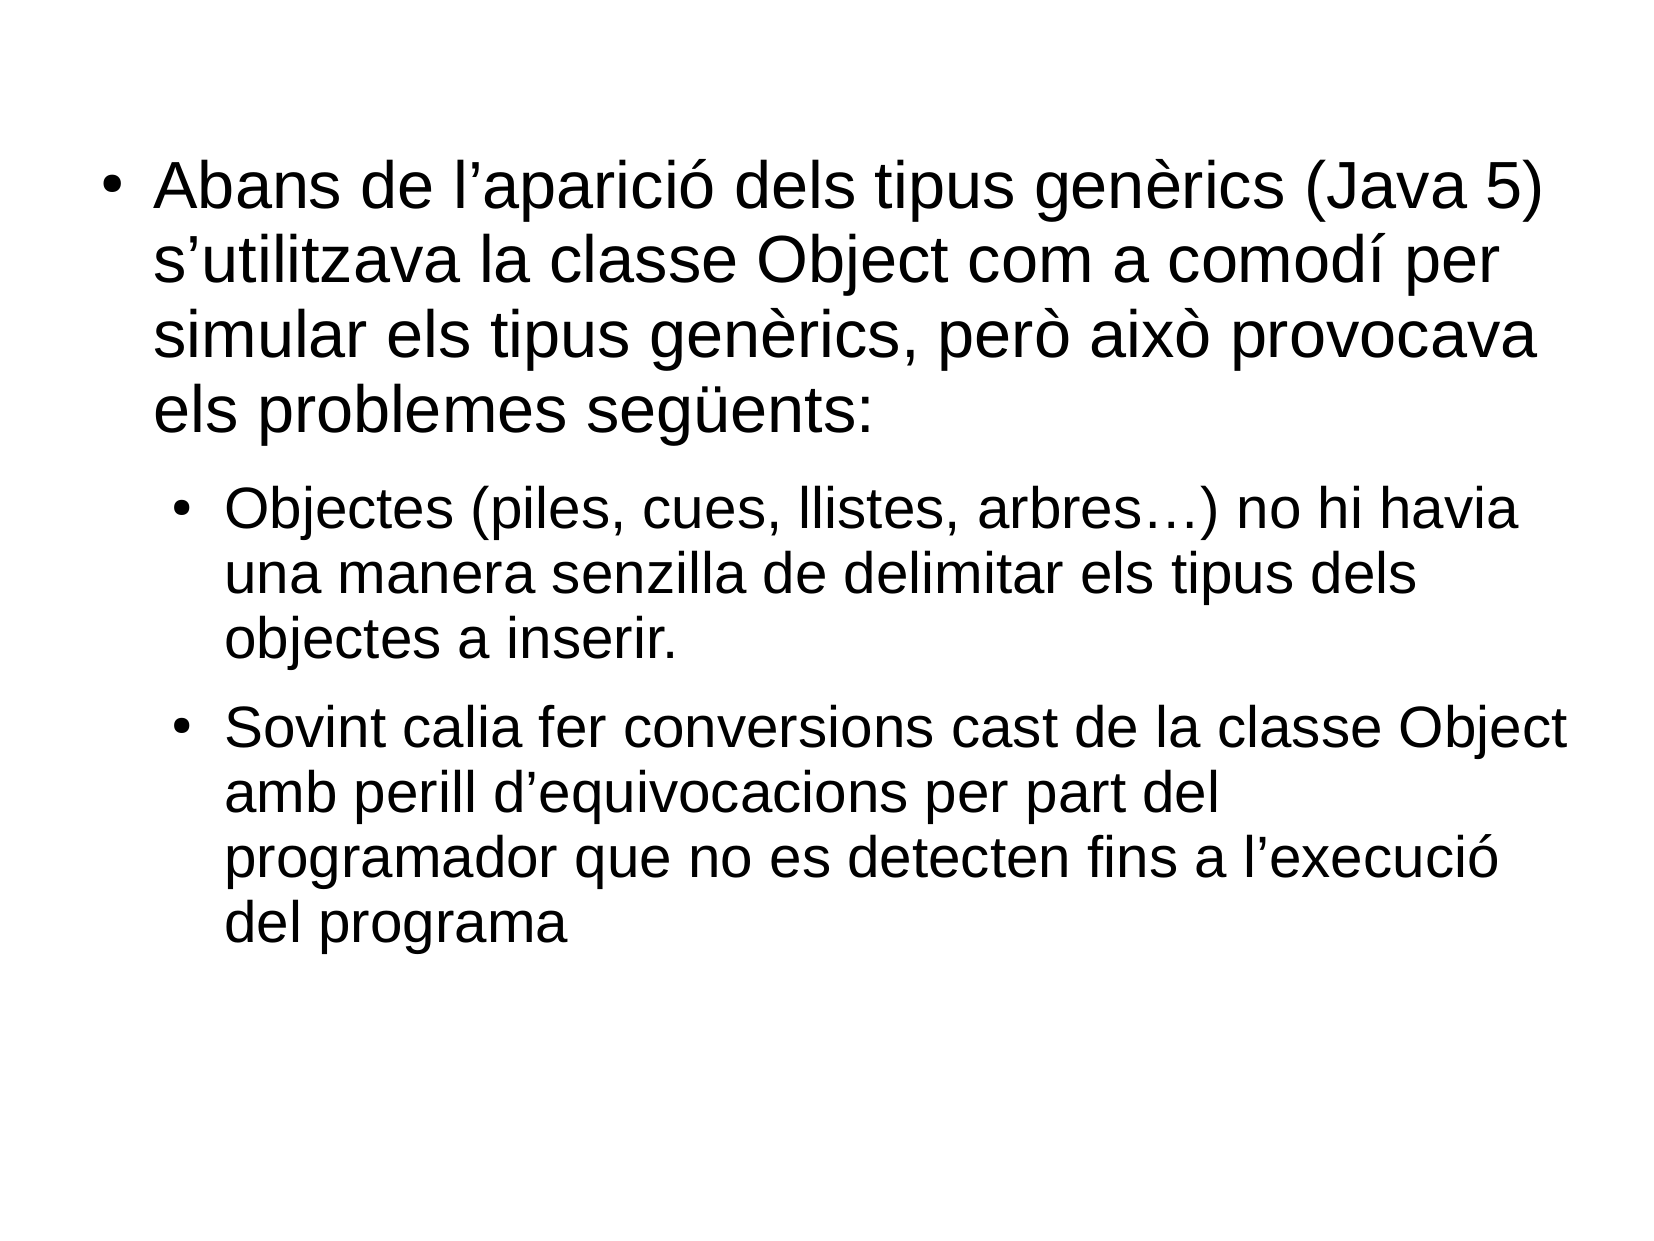

# Abans de l’aparició dels tipus genèrics (Java 5) s’utilitzava la classe Object com a comodí per simular els tipus genèrics, però això provocava els problemes següents:
Objectes (piles, cues, llistes, arbres…) no hi havia una manera senzilla de delimitar els tipus dels objectes a inserir.
Sovint calia fer conversions cast de la classe Object amb perill d’equivocacions per part del programador que no es detecten fins a l’execució del programa